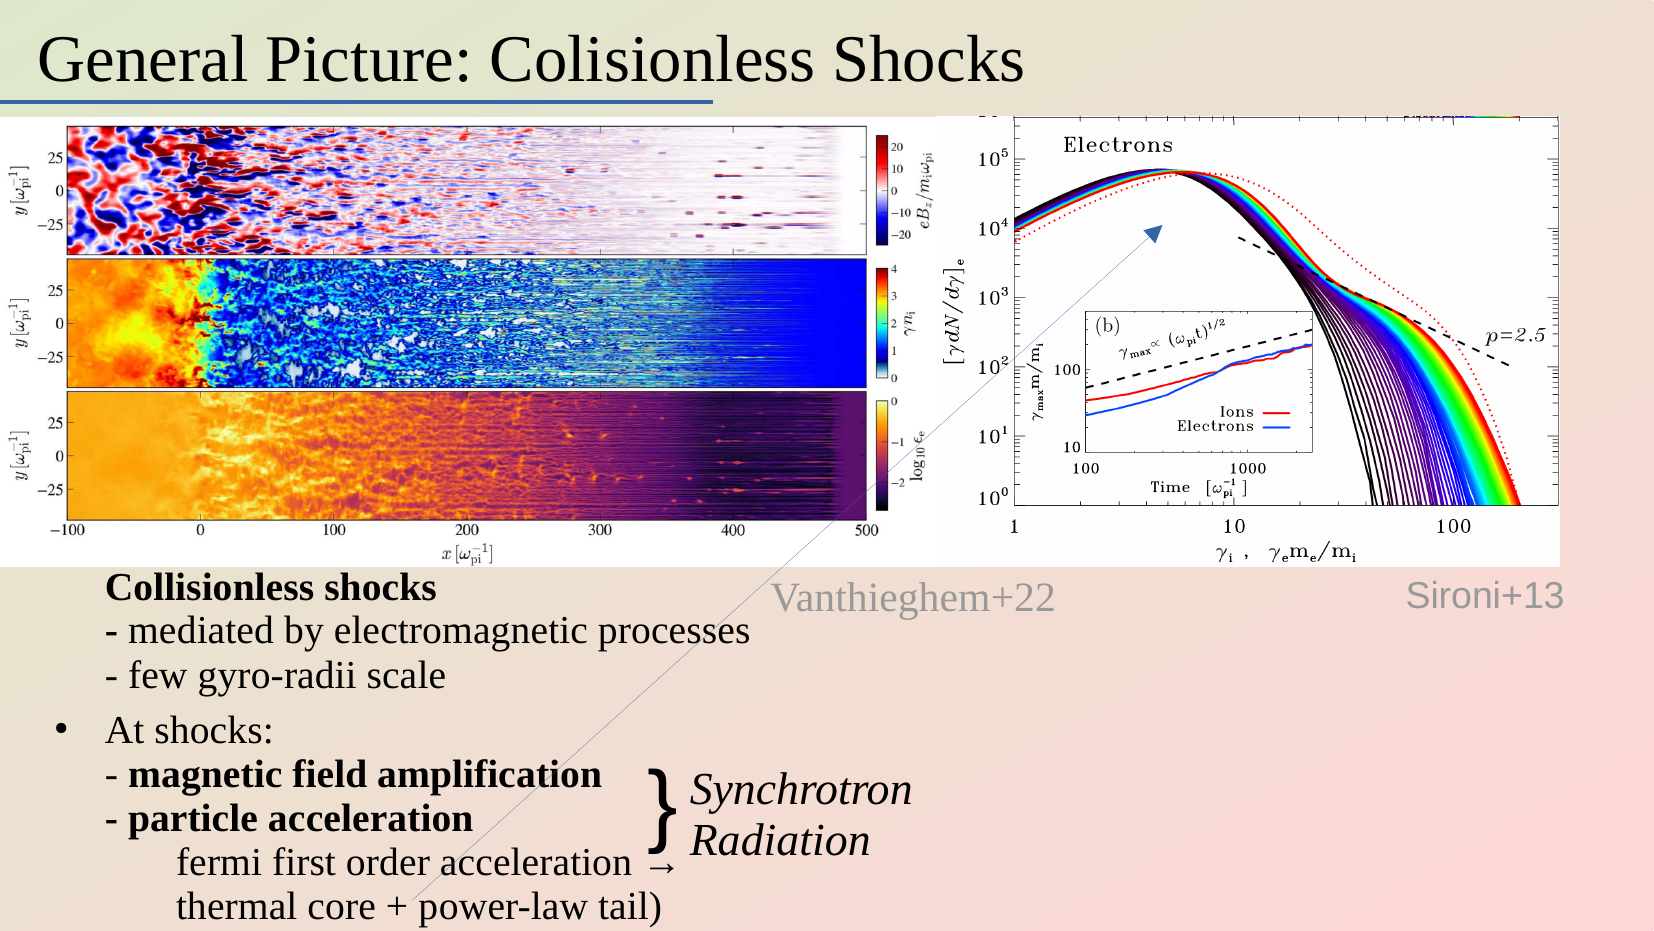

# General Picture: Colisionless Shocks
Collisionless shocks
- mediated by electromagnetic processes
- few gyro-radii scale
At shocks:
- magnetic field amplification
- particle acceleration
	fermi first order acceleration →
	thermal core + power-law tail)
Vanthieghem+22
Sironi+13
}
Synchrotron
Radiation